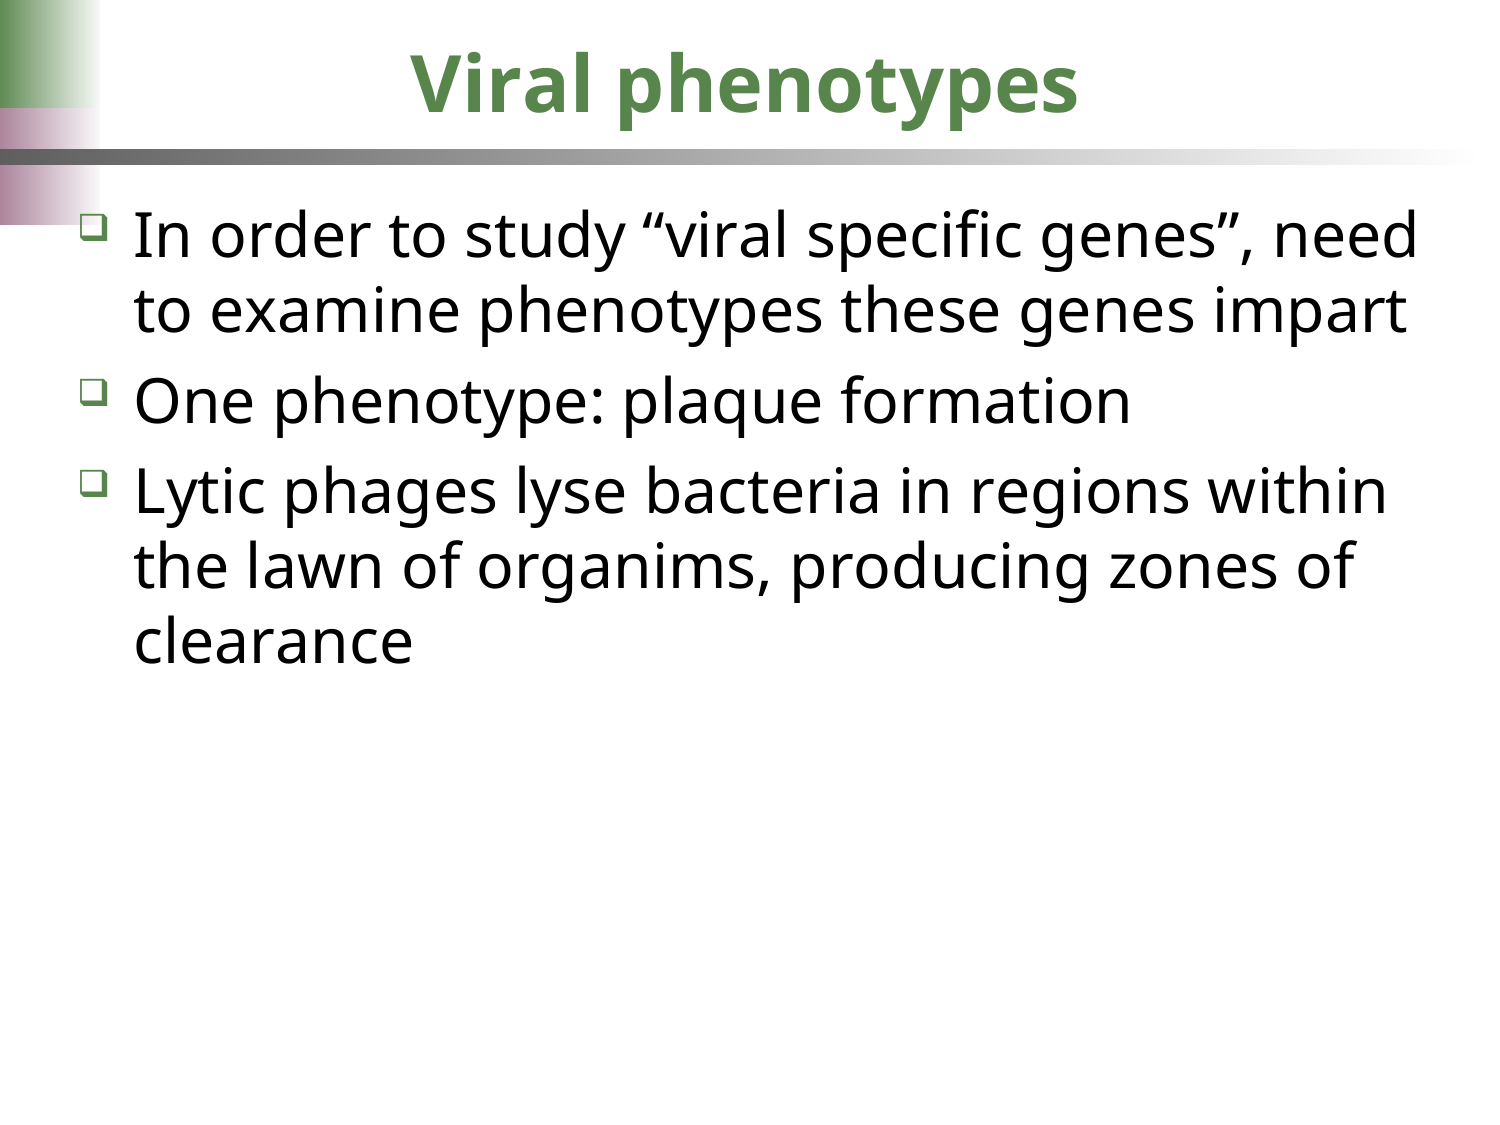

# Viral phenotypes
In order to study “viral specific genes”, need to examine phenotypes these genes impart
One phenotype: plaque formation
Lytic phages lyse bacteria in regions within the lawn of organims, producing zones of clearance